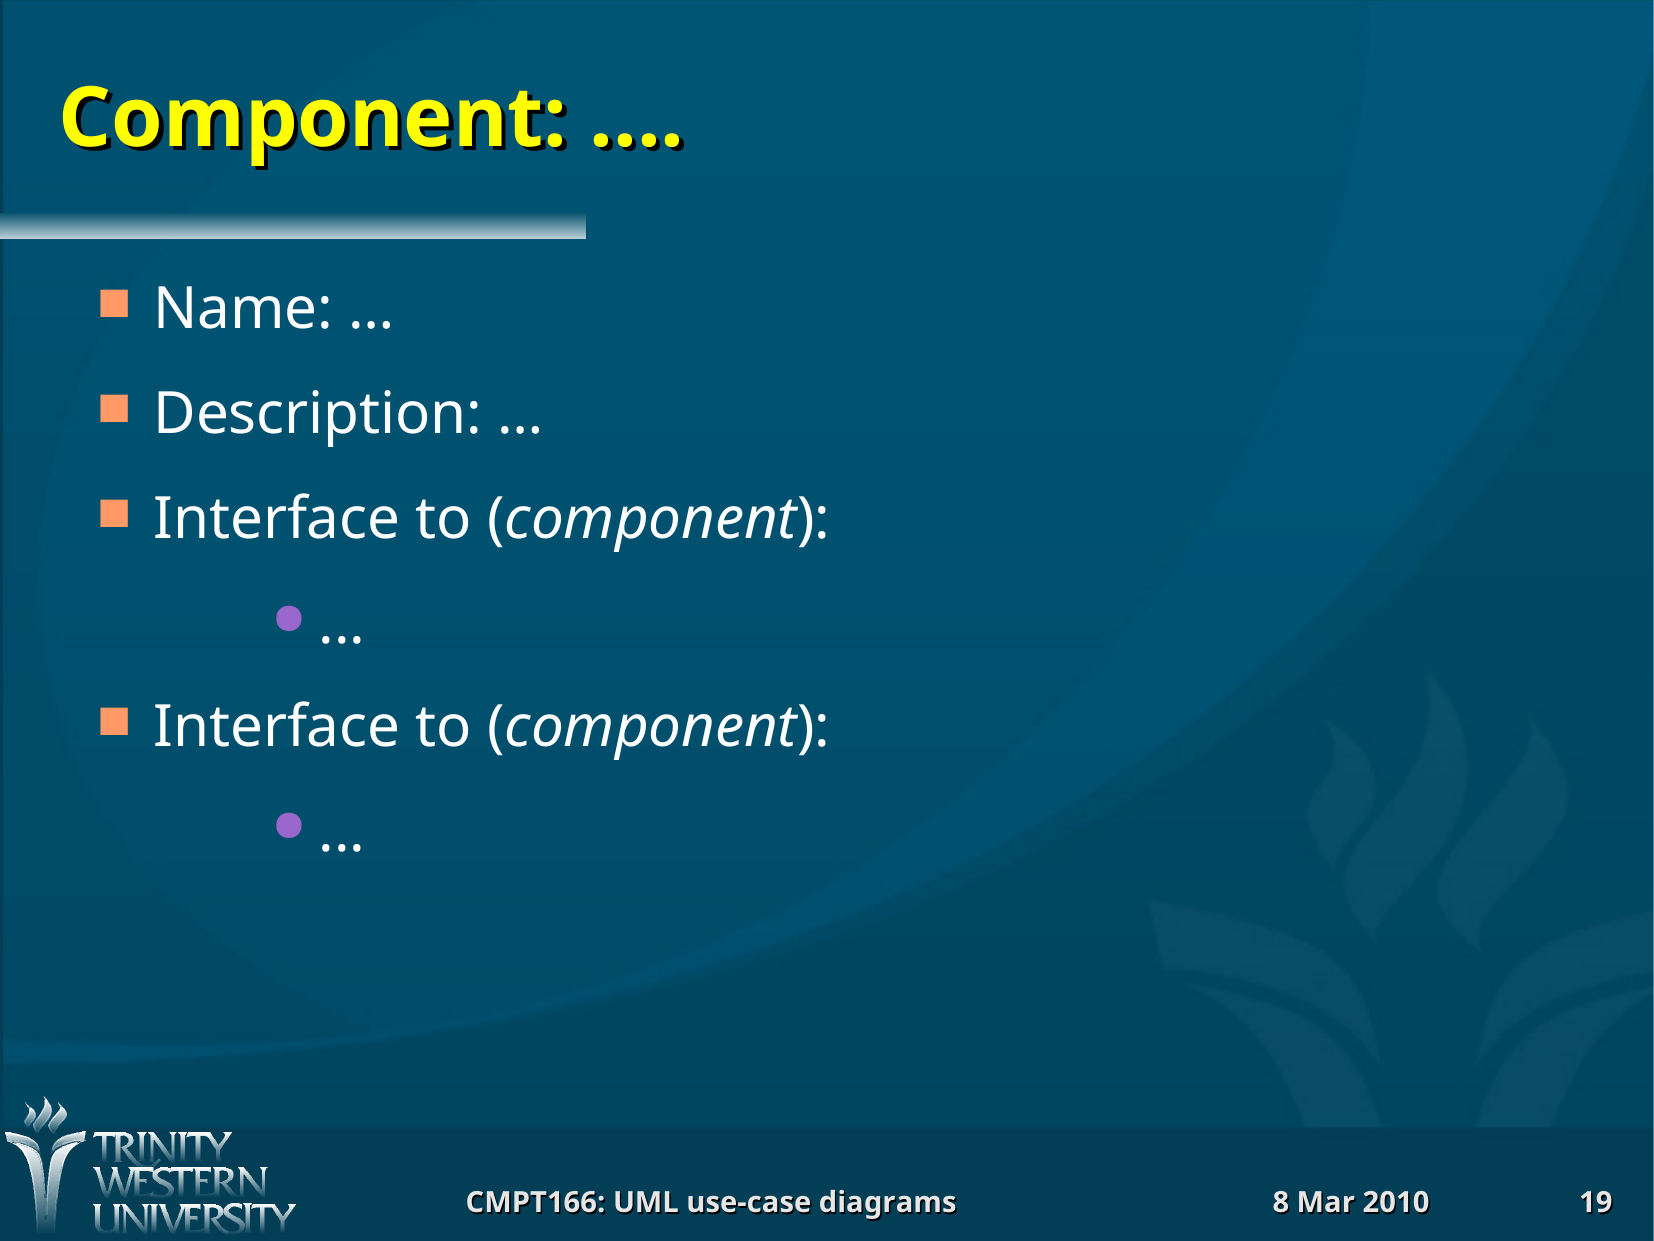

# Component: ....
Name: …
Description: …
Interface to (component):
...
Interface to (component):
...
CMPT166: UML use-case diagrams
8 Mar 2010
19